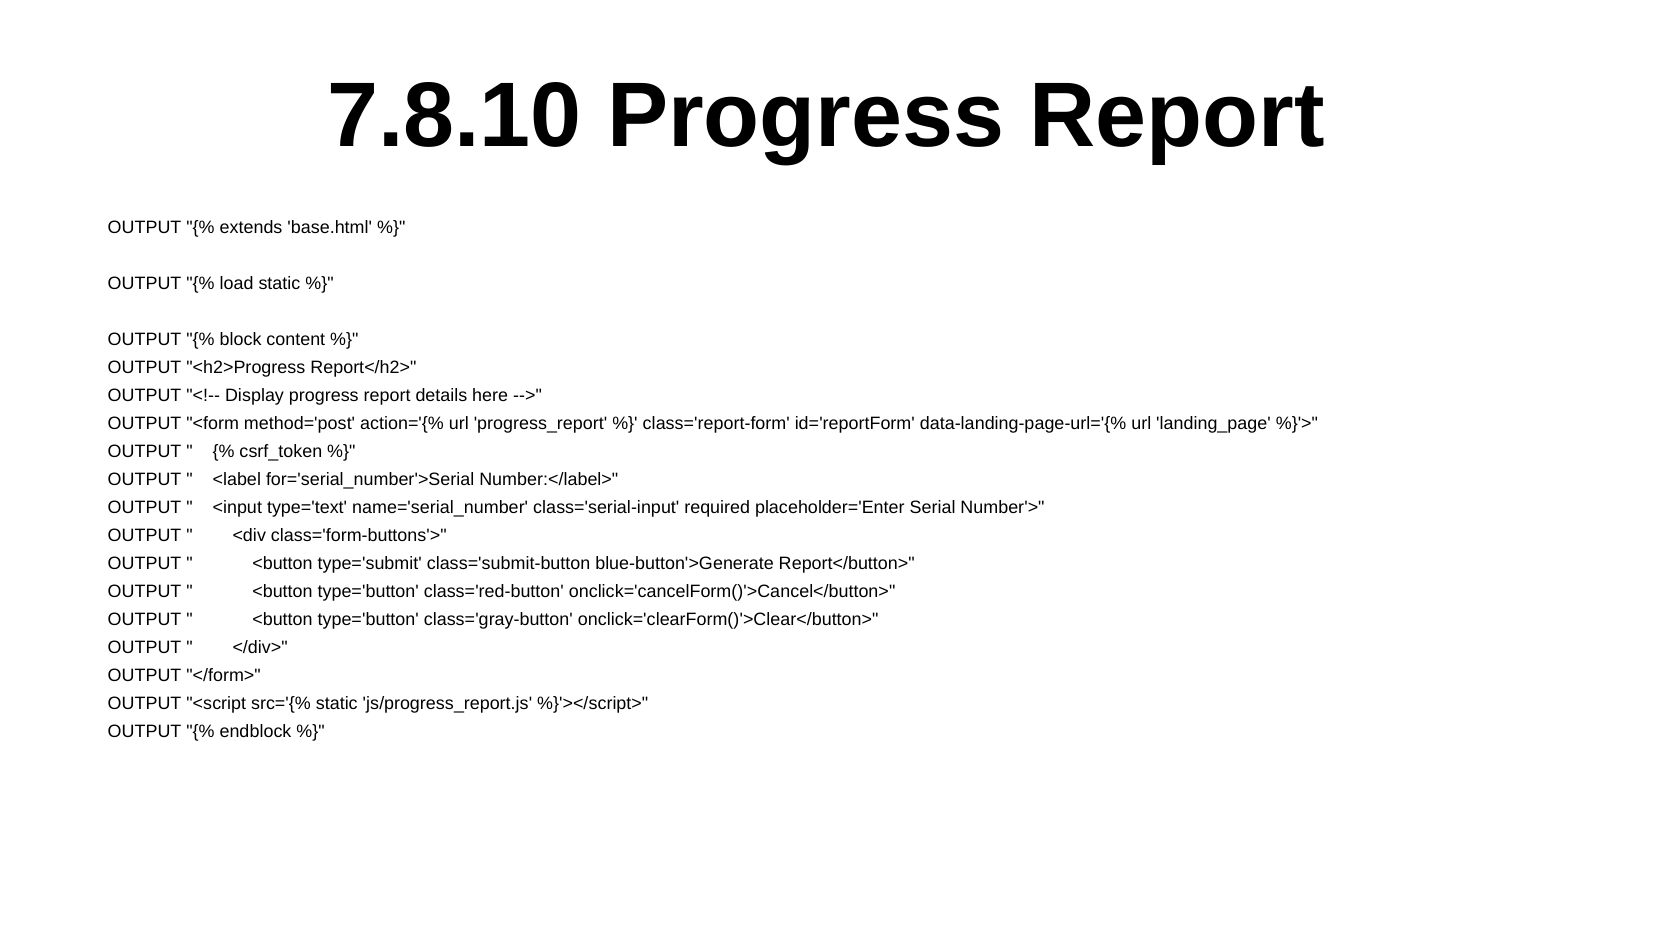

# 7.8.10 Progress Report
OUTPUT "{% extends 'base.html' %}"
OUTPUT "{% load static %}"
OUTPUT "{% block content %}"
OUTPUT "<h2>Progress Report</h2>"
OUTPUT "<!-- Display progress report details here -->"
OUTPUT "<form method='post' action='{% url 'progress_report' %}' class='report-form' id='reportForm' data-landing-page-url='{% url 'landing_page' %}'>"
OUTPUT " {% csrf_token %}"
OUTPUT " <label for='serial_number'>Serial Number:</label>"
OUTPUT " <input type='text' name='serial_number' class='serial-input' required placeholder='Enter Serial Number'>"
OUTPUT " <div class='form-buttons'>"
OUTPUT " <button type='submit' class='submit-button blue-button'>Generate Report</button>"
OUTPUT " <button type='button' class='red-button' onclick='cancelForm()'>Cancel</button>"
OUTPUT " <button type='button' class='gray-button' onclick='clearForm()'>Clear</button>"
OUTPUT " </div>"
OUTPUT "</form>"
OUTPUT "<script src='{% static 'js/progress_report.js' %}'></script>"
OUTPUT "{% endblock %}"